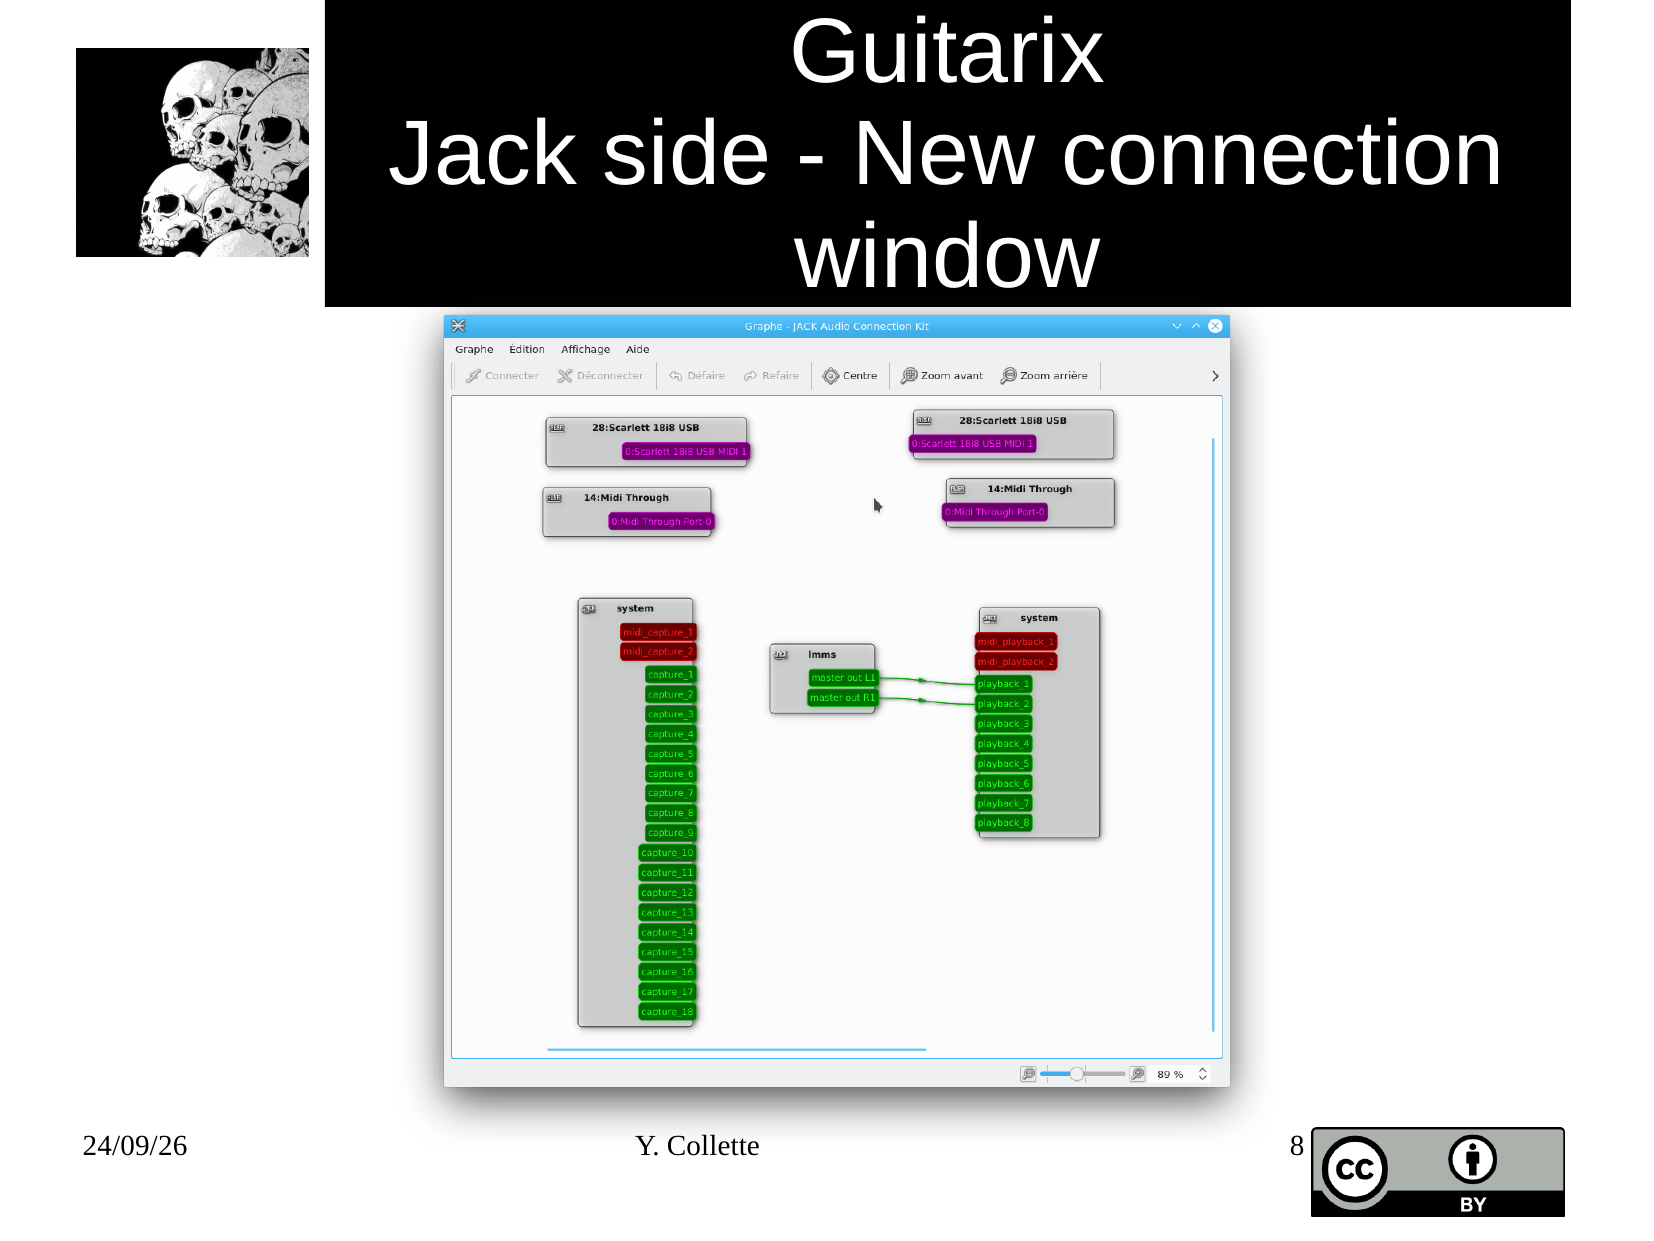

# Guitarix
Jack side - New connection window
Y. Collette
8